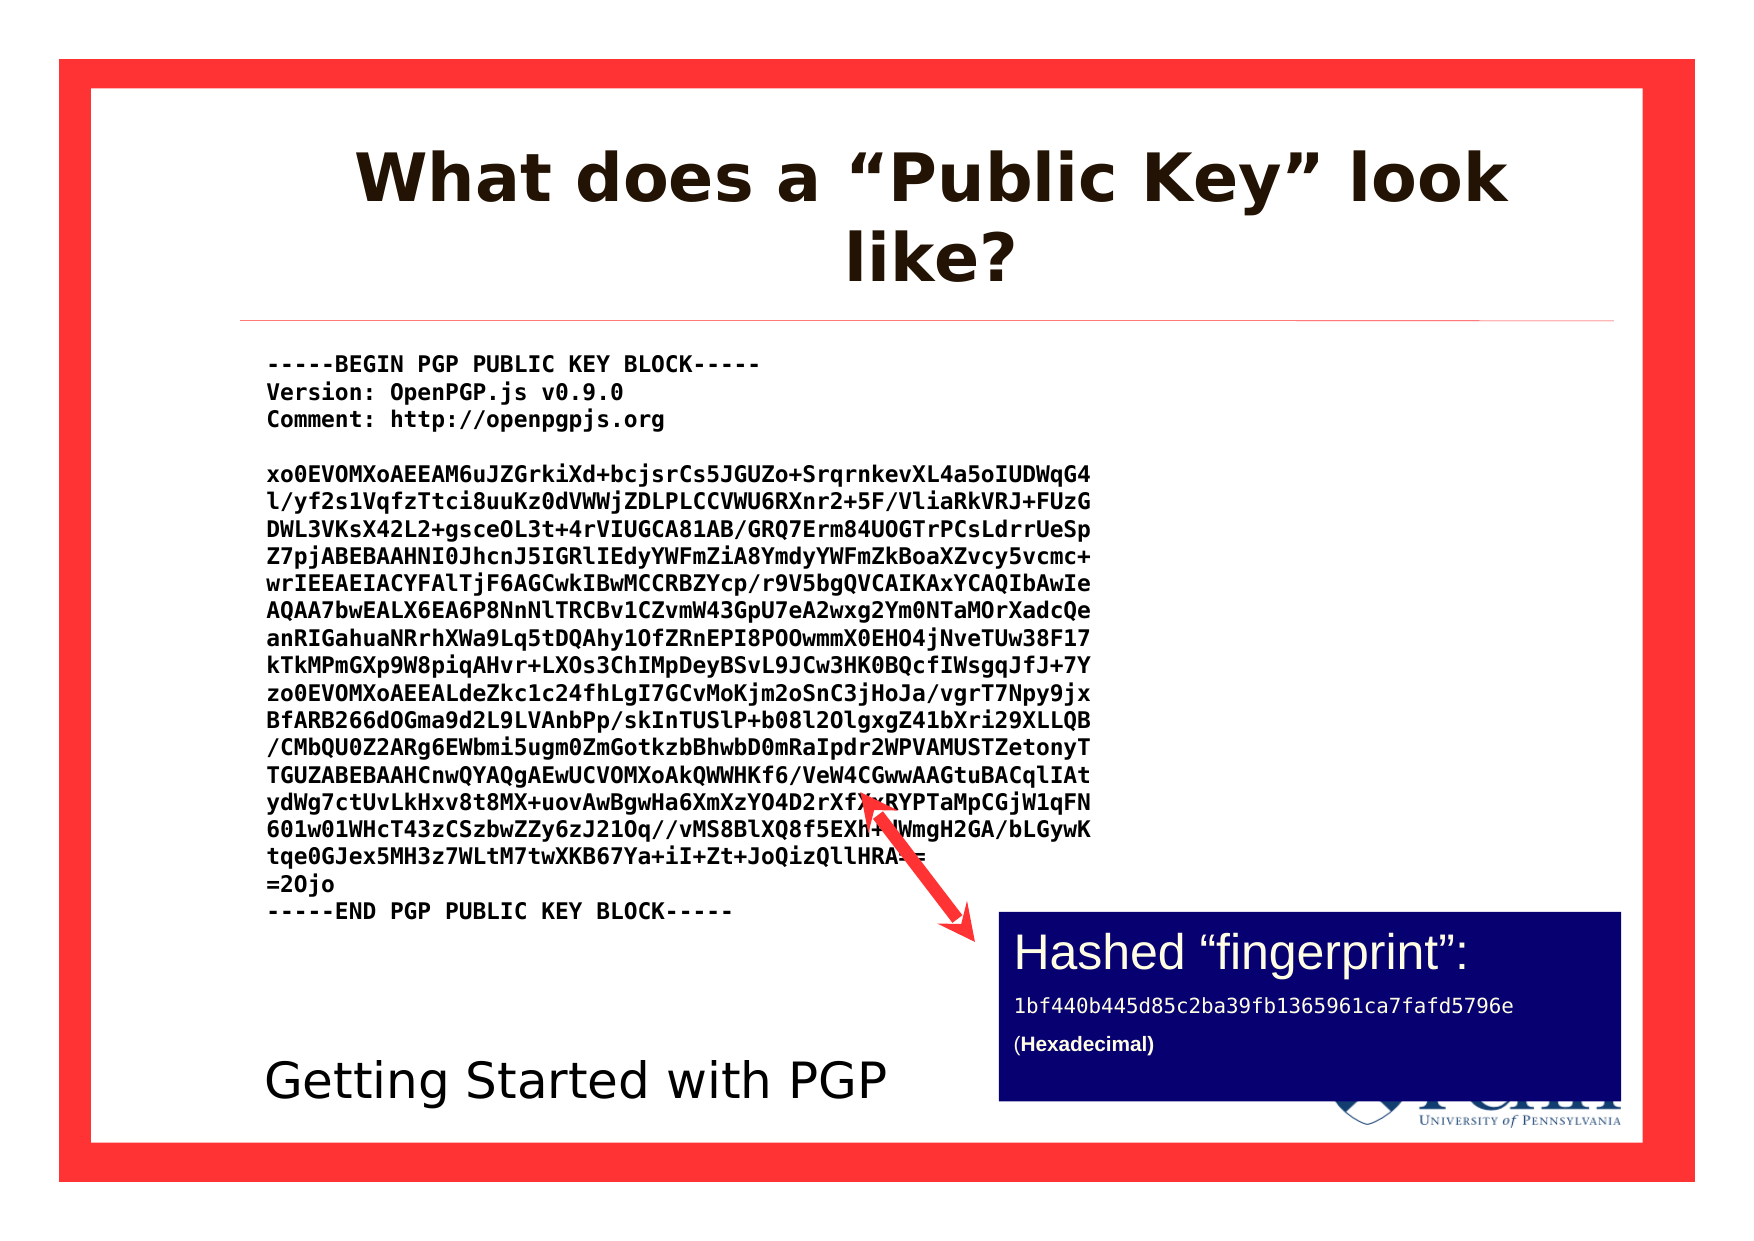

# What does a “Public Key” look like?
-----BEGIN PGP PUBLIC KEY BLOCK-----
Version: OpenPGP.js v0.9.0
Comment: http://openpgpjs.org
xo0EVOMXoAEEAM6uJZGrkiXd+bcjsrCs5JGUZo+SrqrnkevXL4a5oIUDWqG4
l/yf2s1VqfzTtci8uuKz0dVWWjZDLPLCCVWU6RXnr2+5F/VliaRkVRJ+FUzG
DWL3VKsX42L2+gsceOL3t+4rVIUGCA81AB/GRQ7Erm84UOGTrPCsLdrrUeSp
Z7pjABEBAAHNI0JhcnJ5IGRlIEdyYWFmZiA8YmdyYWFmZkBoaXZvcy5vcmc+
wrIEEAEIACYFAlTjF6AGCwkIBwMCCRBZYcp/r9V5bgQVCAIKAxYCAQIbAwIe
AQAA7bwEALX6EA6P8NnNlTRCBv1CZvmW43GpU7eA2wxg2Ym0NTaMOrXadcQe
anRIGahuaNRrhXWa9Lq5tDQAhy1OfZRnEPI8POOwmmX0EHO4jNveTUw38F17
kTkMPmGXp9W8piqAHvr+LXOs3ChIMpDeyBSvL9JCw3HK0BQcfIWsgqJfJ+7Y
zo0EVOMXoAEEALdeZkc1c24fhLgI7GCvMoKjm2oSnC3jHoJa/vgrT7Npy9jx
BfARB266dOGma9d2L9LVAnbPp/skInTUSlP+b08l2OlgxgZ41bXri29XLLQB
/CMbQU0Z2ARg6EWbmi5ugm0ZmGotkzbBhwbD0mRaIpdr2WPVAMUSTZetonyT
TGUZABEBAAHCnwQYAQgAEwUCVOMXoAkQWWHKf6/VeW4CGwwAAGtuBACqlIAt
ydWg7ctUvLkHxv8t8MX+uovAwBgwHa6XmXzYO4D2rXfXxRYPTaMpCGjW1qFN
601w01WHcT43zCSzbwZZy6zJ21Oq//vMS8BlXQ8f5EXh+dWmgH2GA/bLGywK
tqe0GJex5MH3z7WLtM7twXKB67Ya+iI+Zt+JoQizQllHRA==
=2Ojo
-----END PGP PUBLIC KEY BLOCK-----
Hashed “fingerprint”:
1bf440b445d85c2ba39fb1365961ca7fafd5796e
(Hexadecimal)